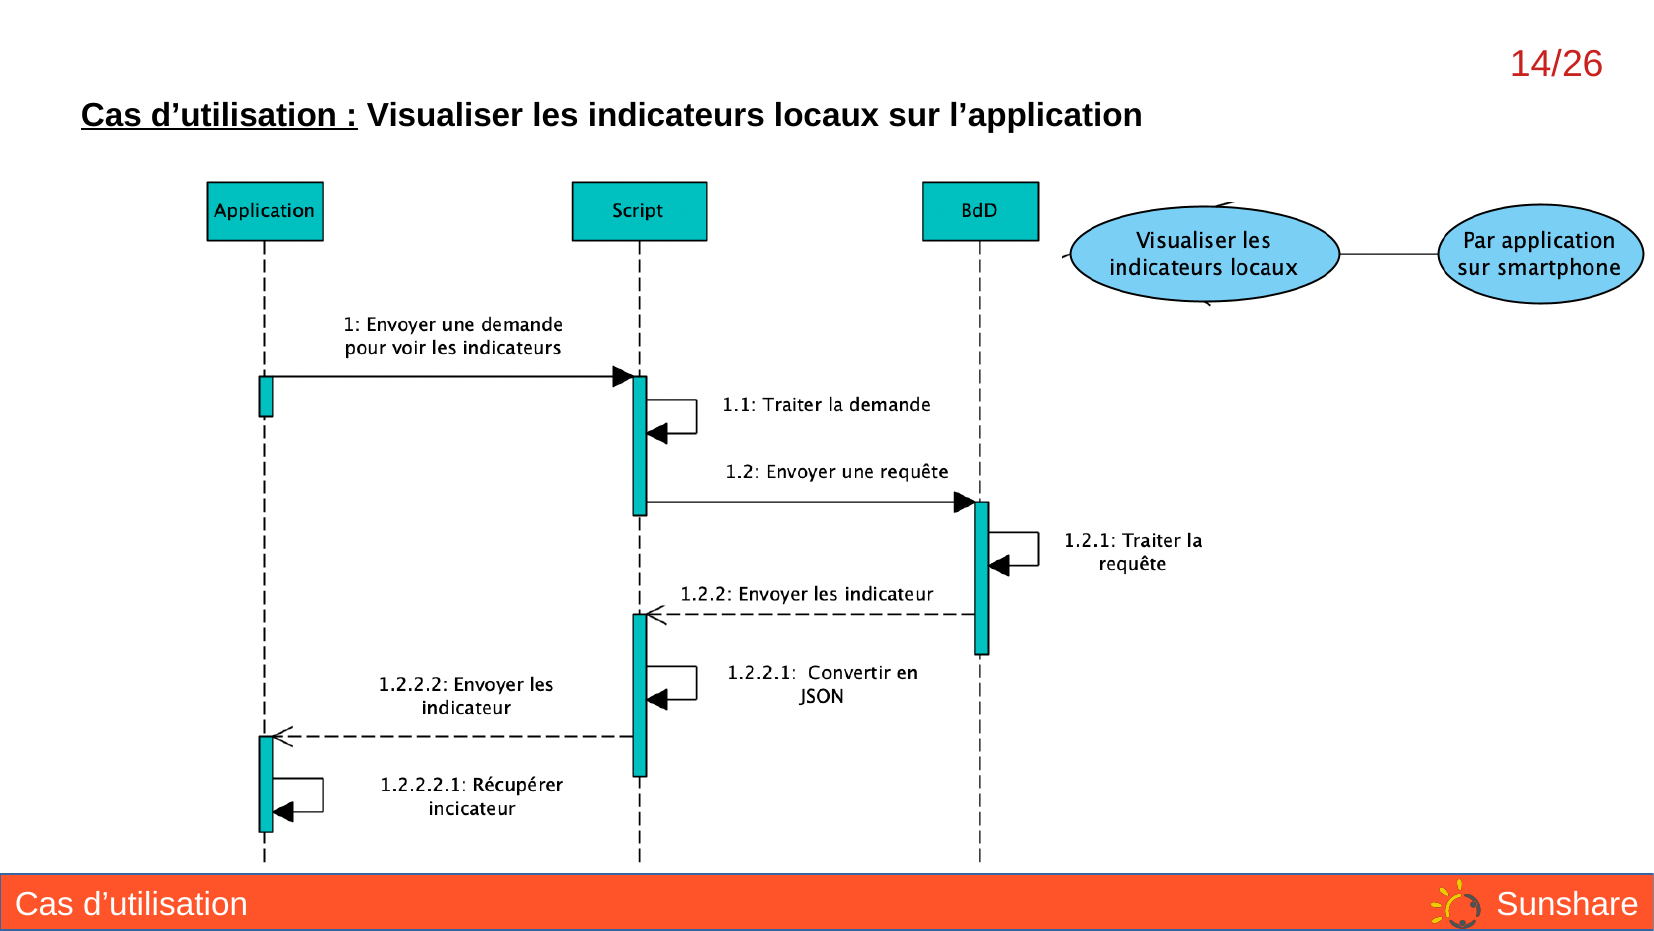

# Cas d’utilisation : Visualiser les indicateurs locaux sur l’application
Cas d’utilisation